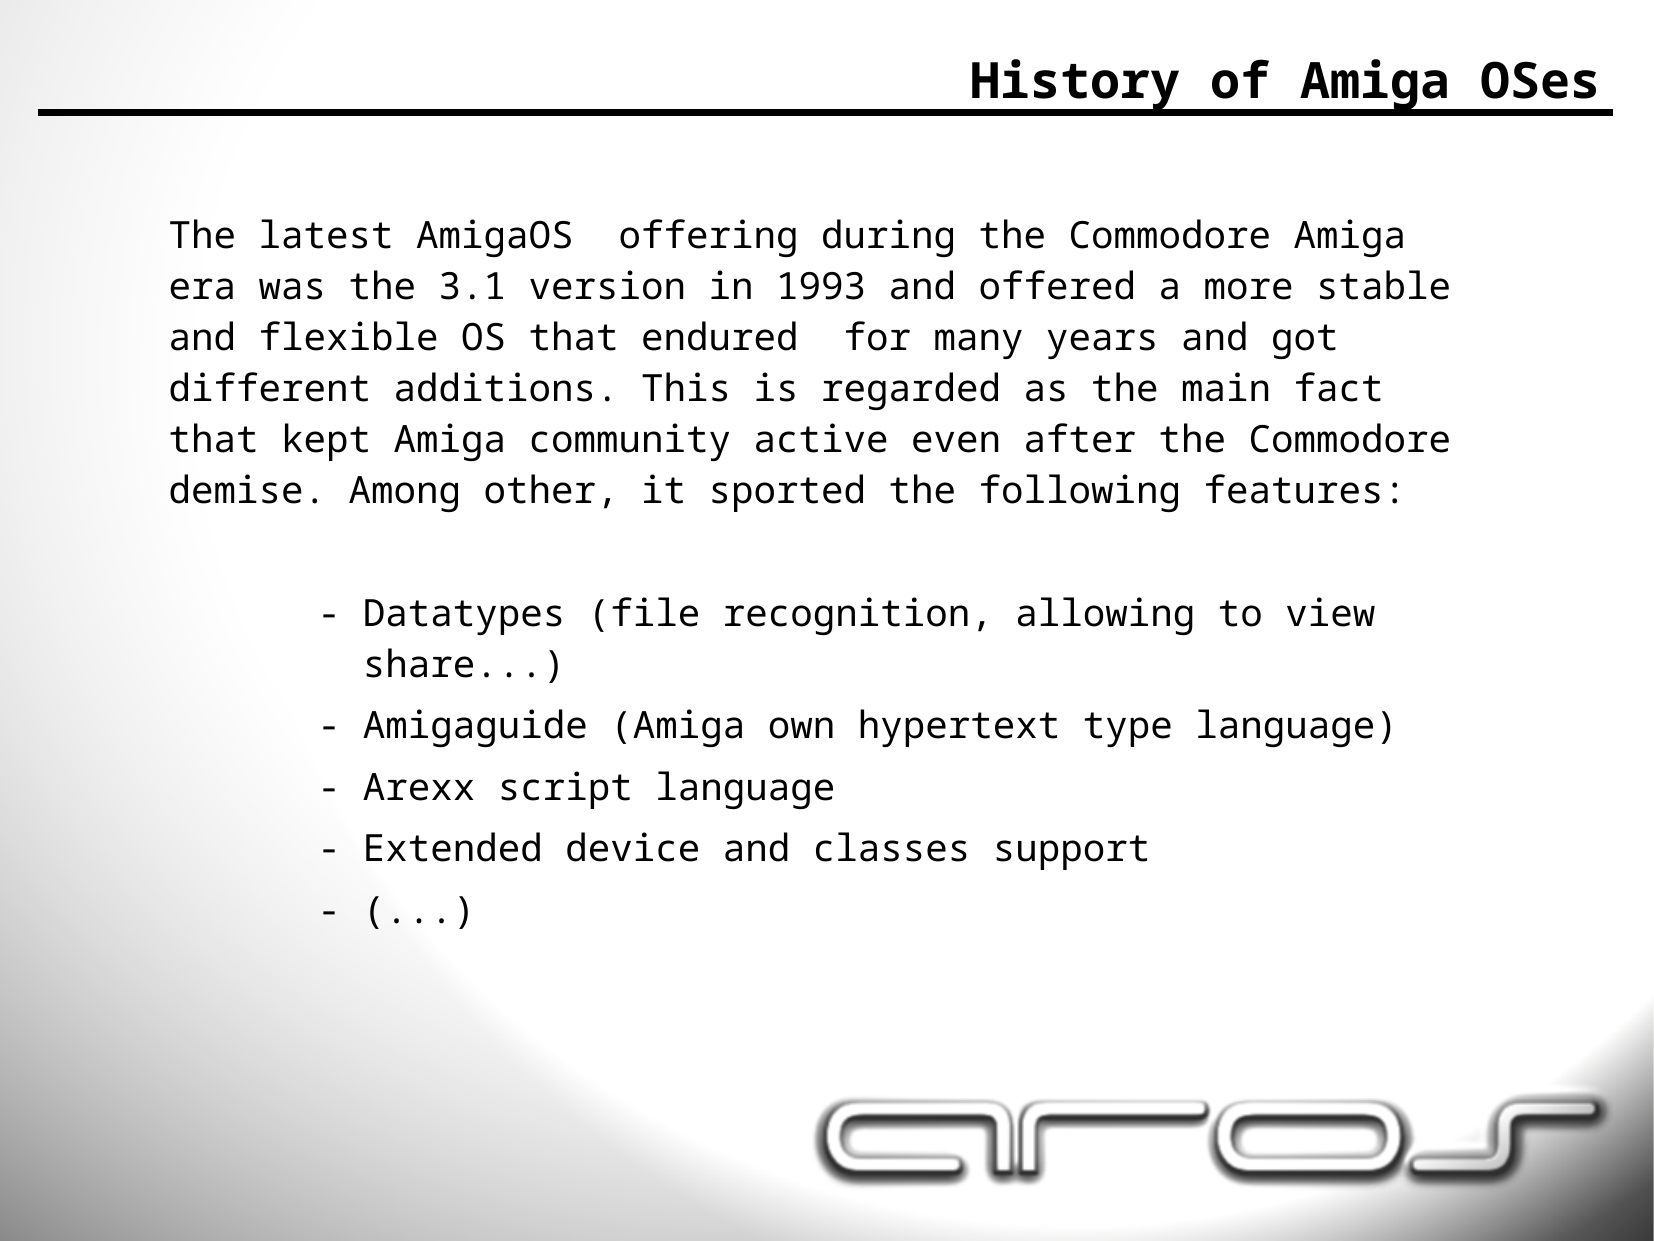

History of Amiga OSes
The latest AmigaOS offering during the Commodore Amiga era was the 3.1 version in 1993 and offered a more stable and flexible OS that endured for many years and got different additions. This is regarded as the main fact that kept Amiga community active even after the Commodore demise. Among other, it sported the following features:
		- Datatypes (file recognition, allowing to view 	 share...)‏
		- Amigaguide (Amiga own hypertext type language)‏
		- Arexx script language
		- Extended device and classes support
		- (...)‏